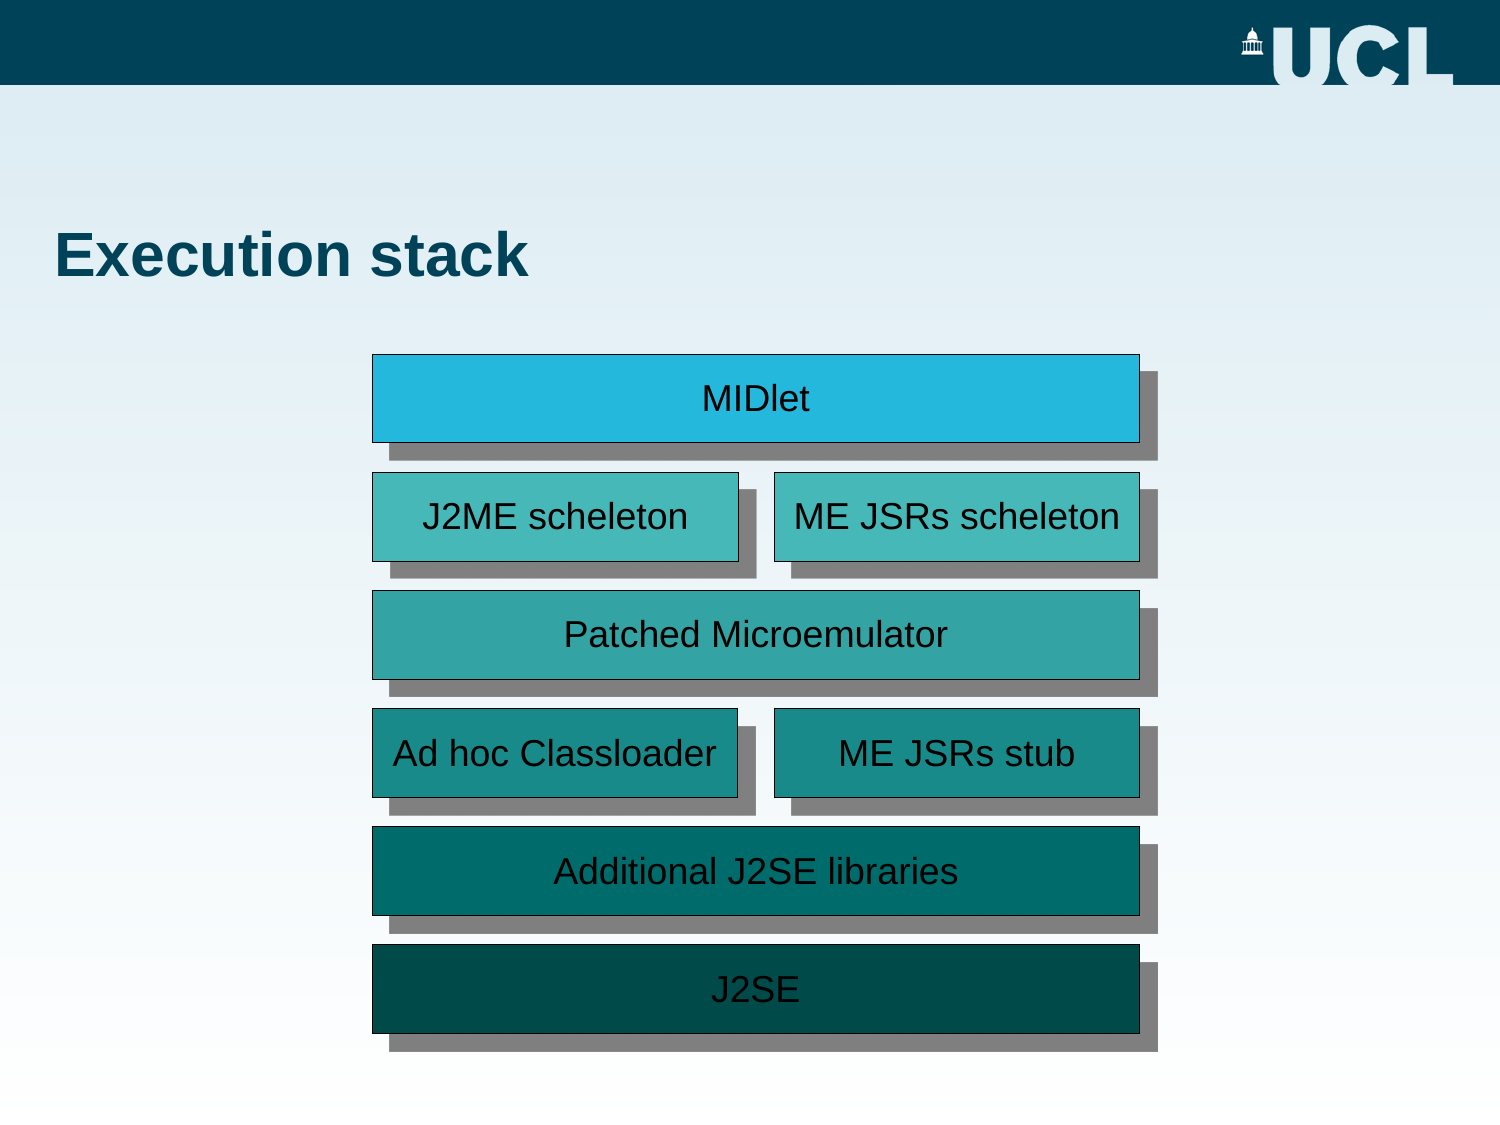

# Execution stack
MIDlet
J2ME scheleton
ME JSRs scheleton
Patched Microemulator
Ad hoc Classloader
ME JSRs stub
Additional J2SE libraries
J2SE